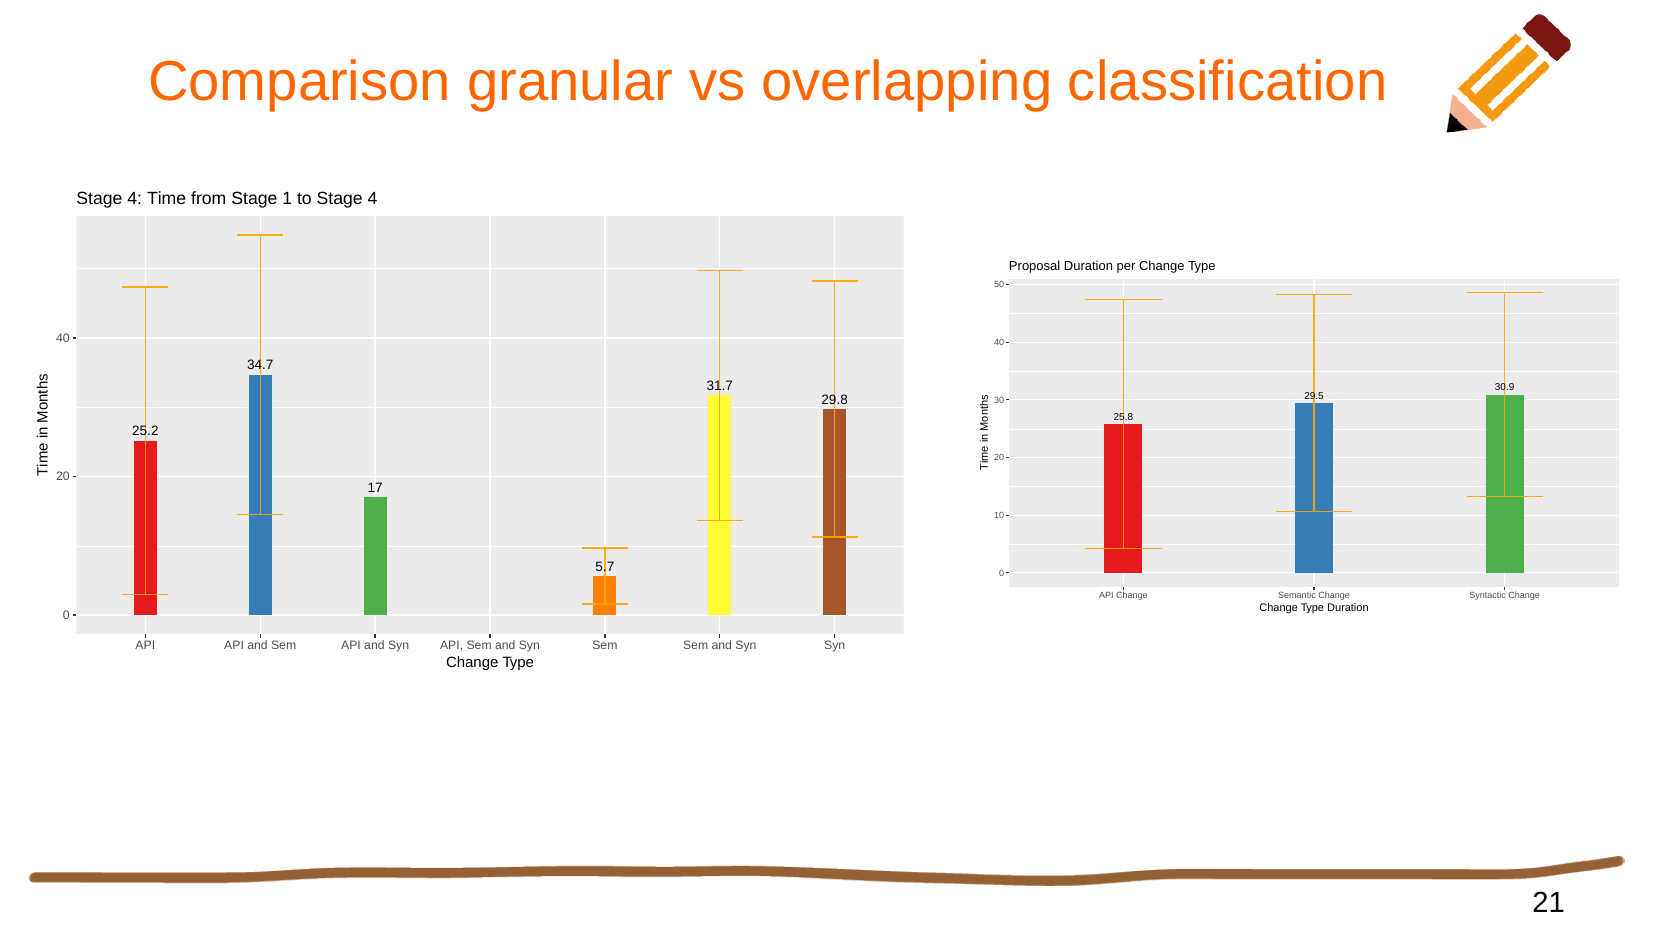

# Comparison granular vs overlapping classification
21